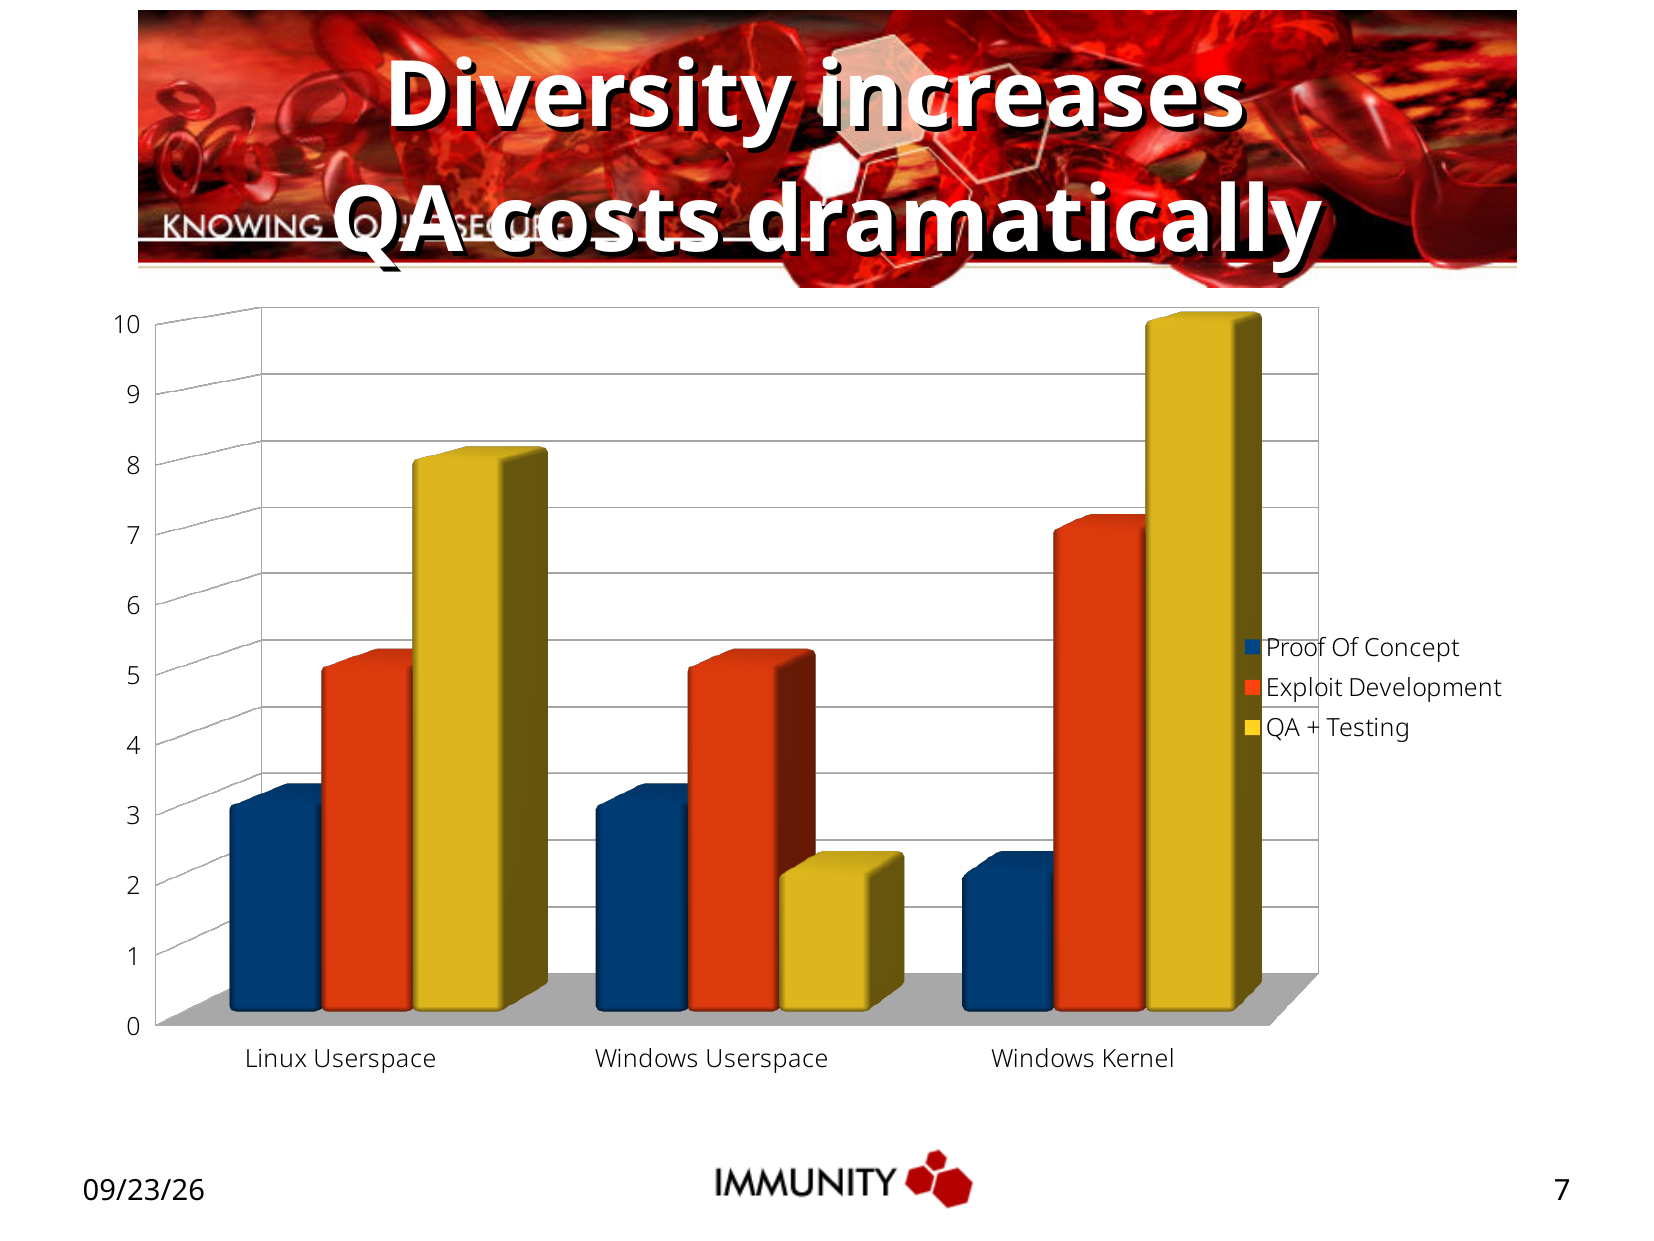

# Diversity increases QA costs dramatically
[unsupported chart]
7